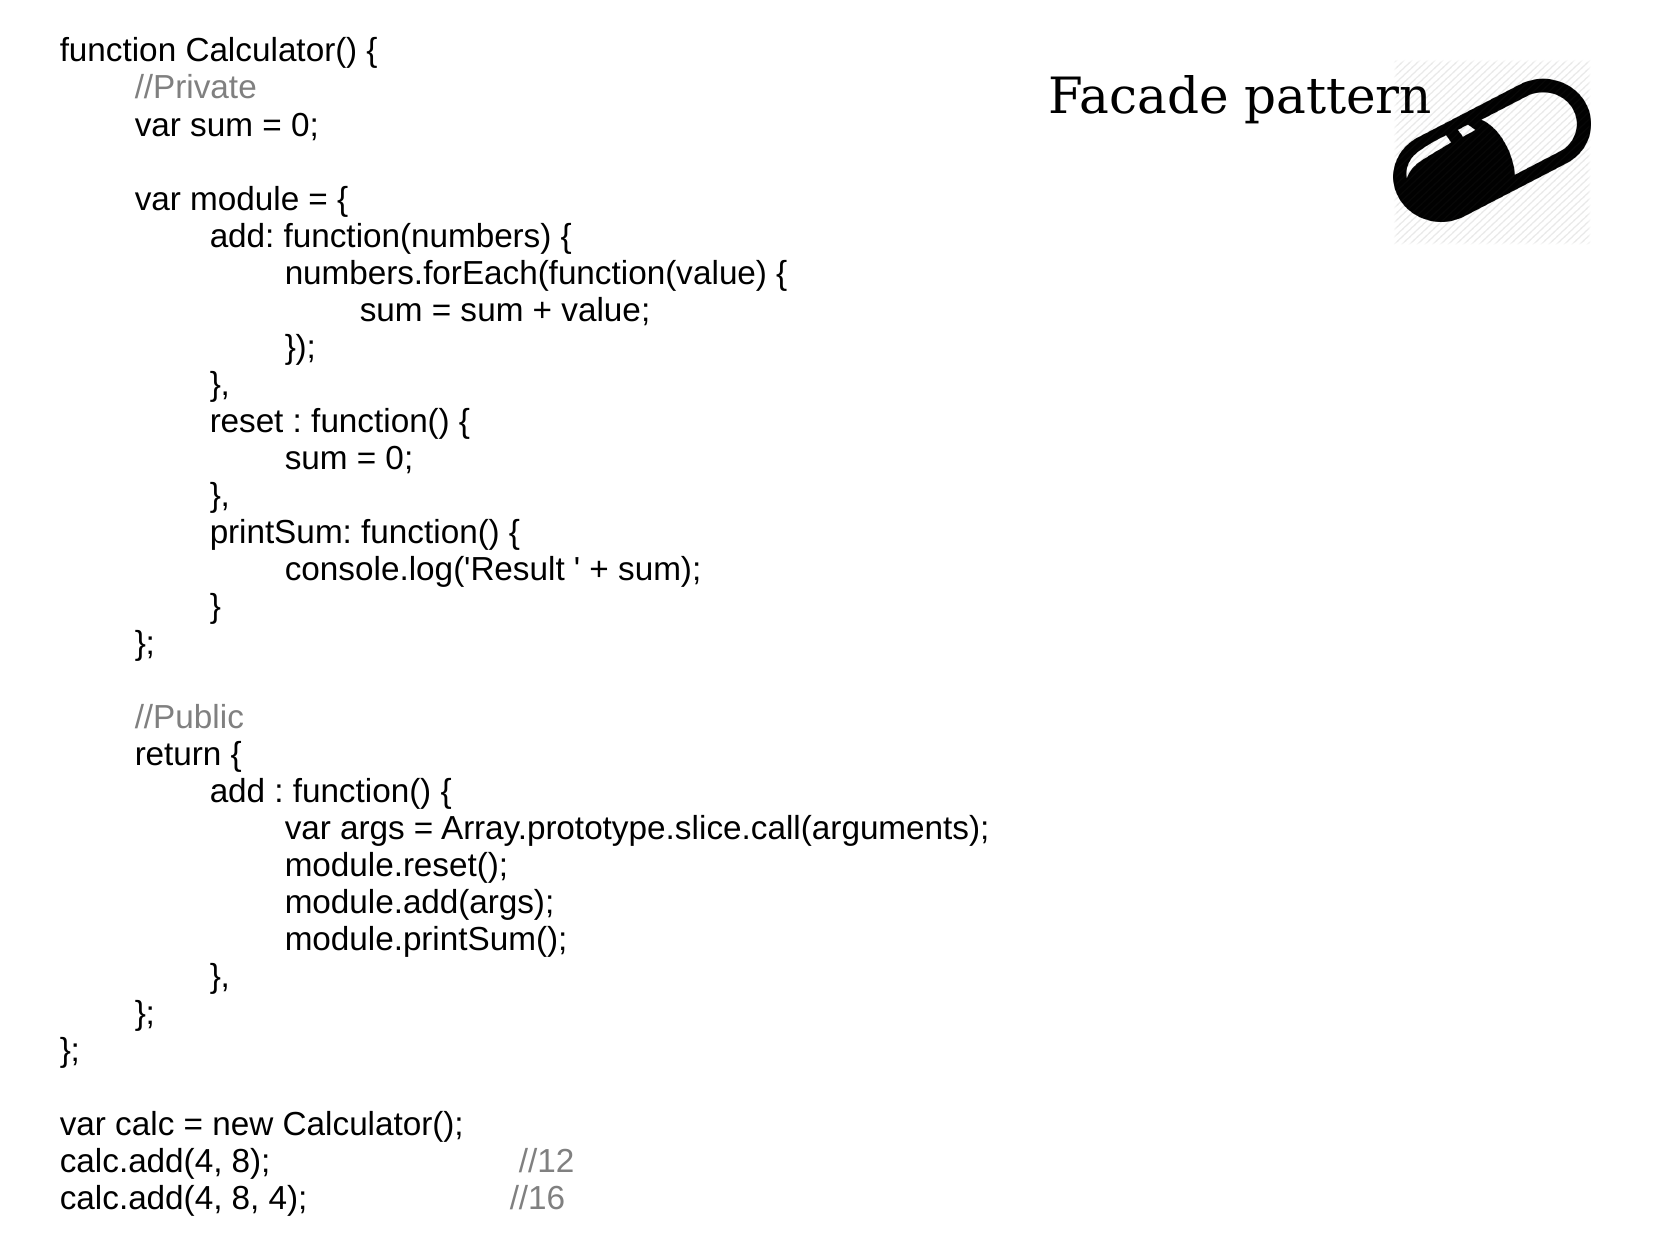

function Calculator() {
	//Private
	var sum = 0;
	var module = {
	 	add: function(numbers) {
 			numbers.forEach(function(value) {
 				sum = sum + value;
 		 	});
		},
		reset : function() {
			sum = 0;
		},
		printSum: function() {
 			console.log('Result ' + sum);
 		}
 	};
	//Public
	return {
		add : function() {
 			var args = Array.prototype.slice.call(arguments);
 			module.reset();
 			module.add(args);
 			module.printSum();
 		},
	};
};
var calc = new Calculator();
calc.add(4, 8); 			 //12
calc.add(4, 8, 4); 			//16
Facade pattern